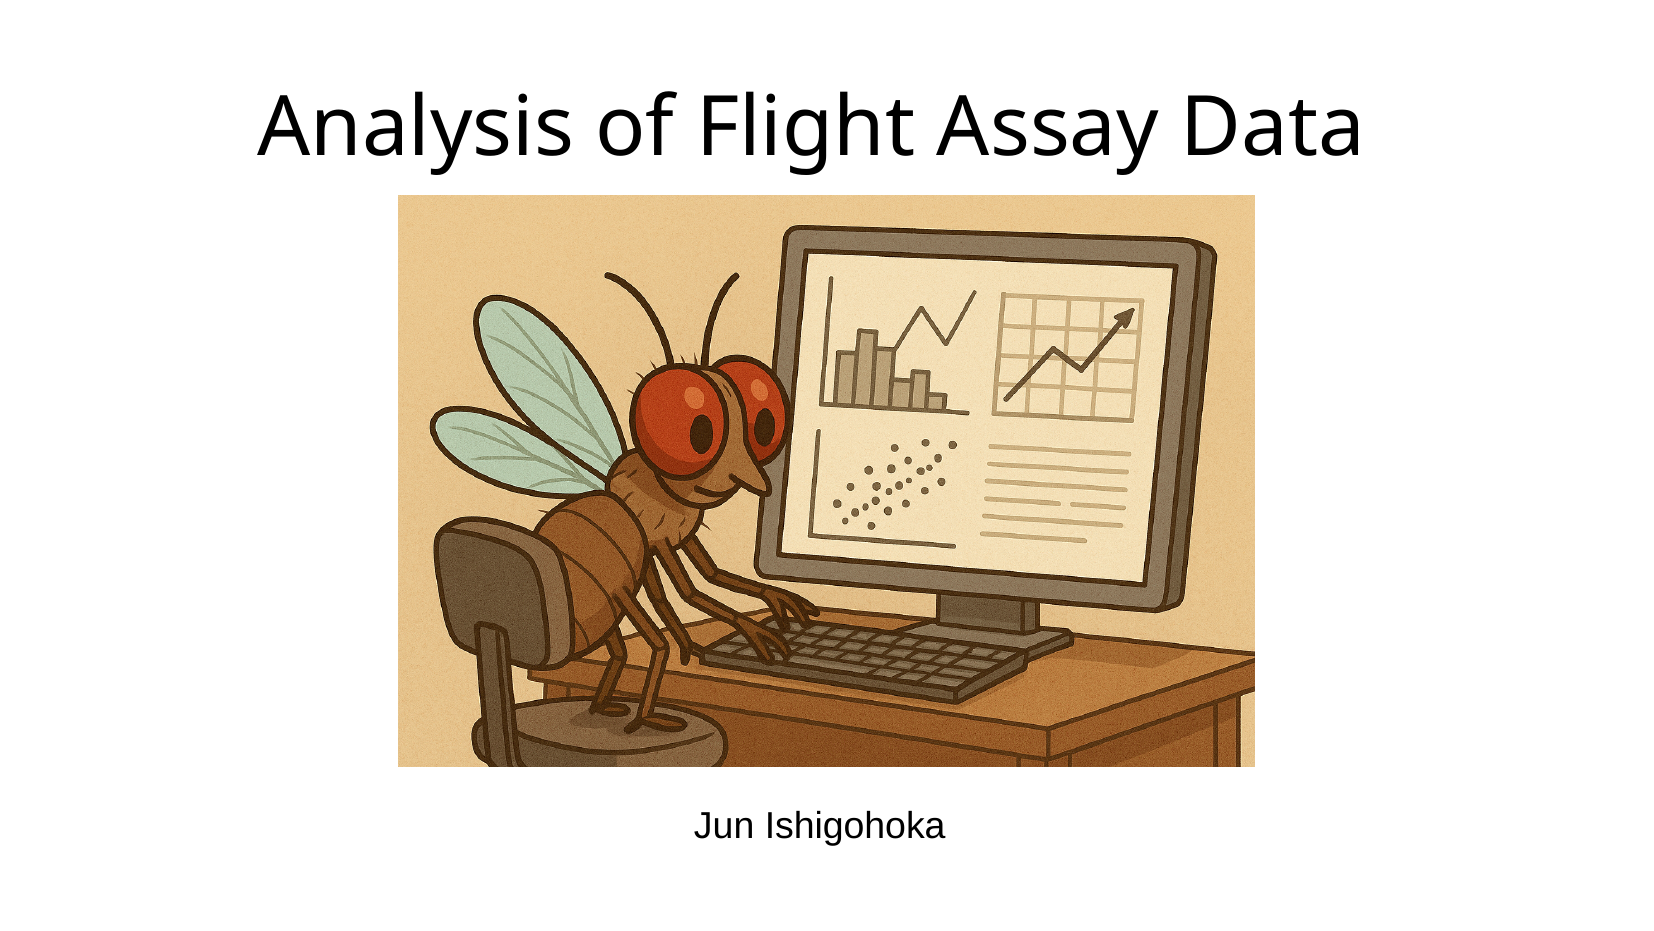

Analysis of Flight Assay Data
Jun Ishigohoka